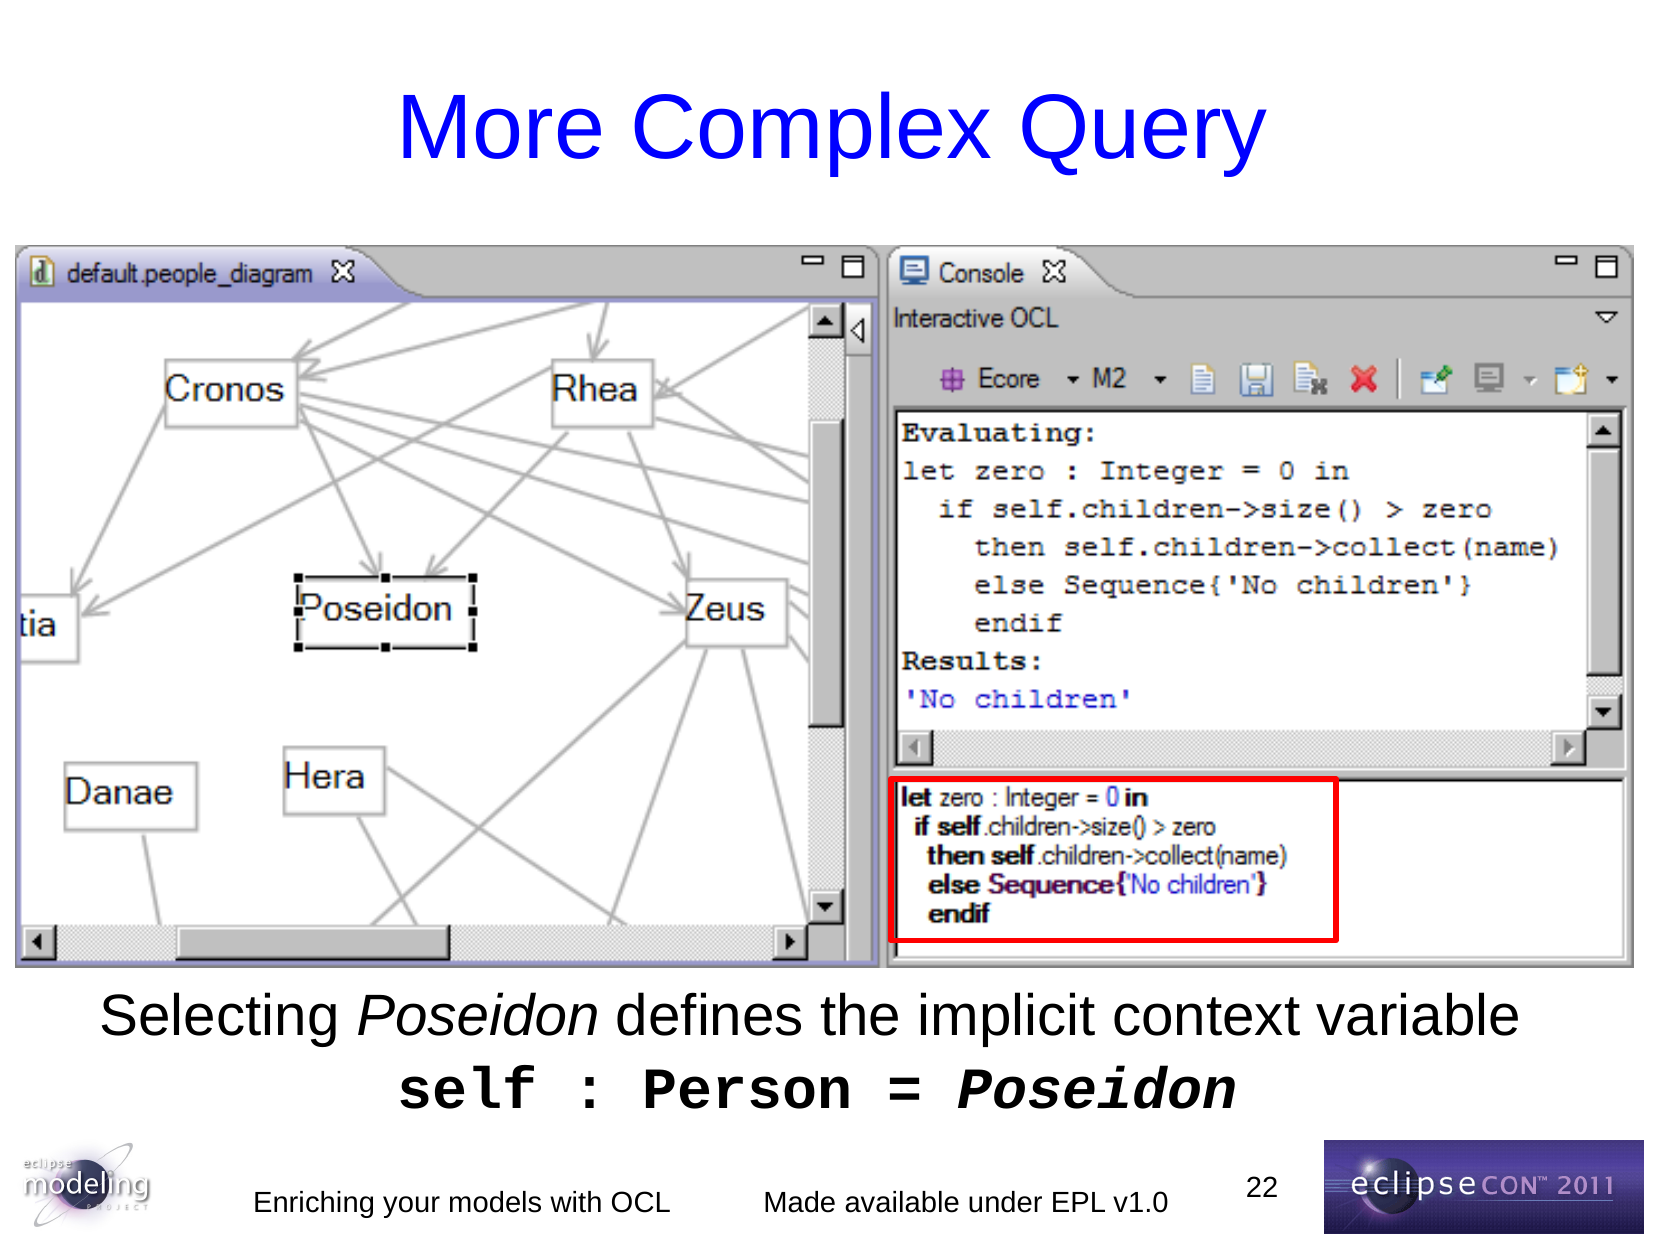

# More Complex Query
Selecting Poseidon defines the implicit context variable
self : Person = Poseidon
22
Enriching your models with OCL